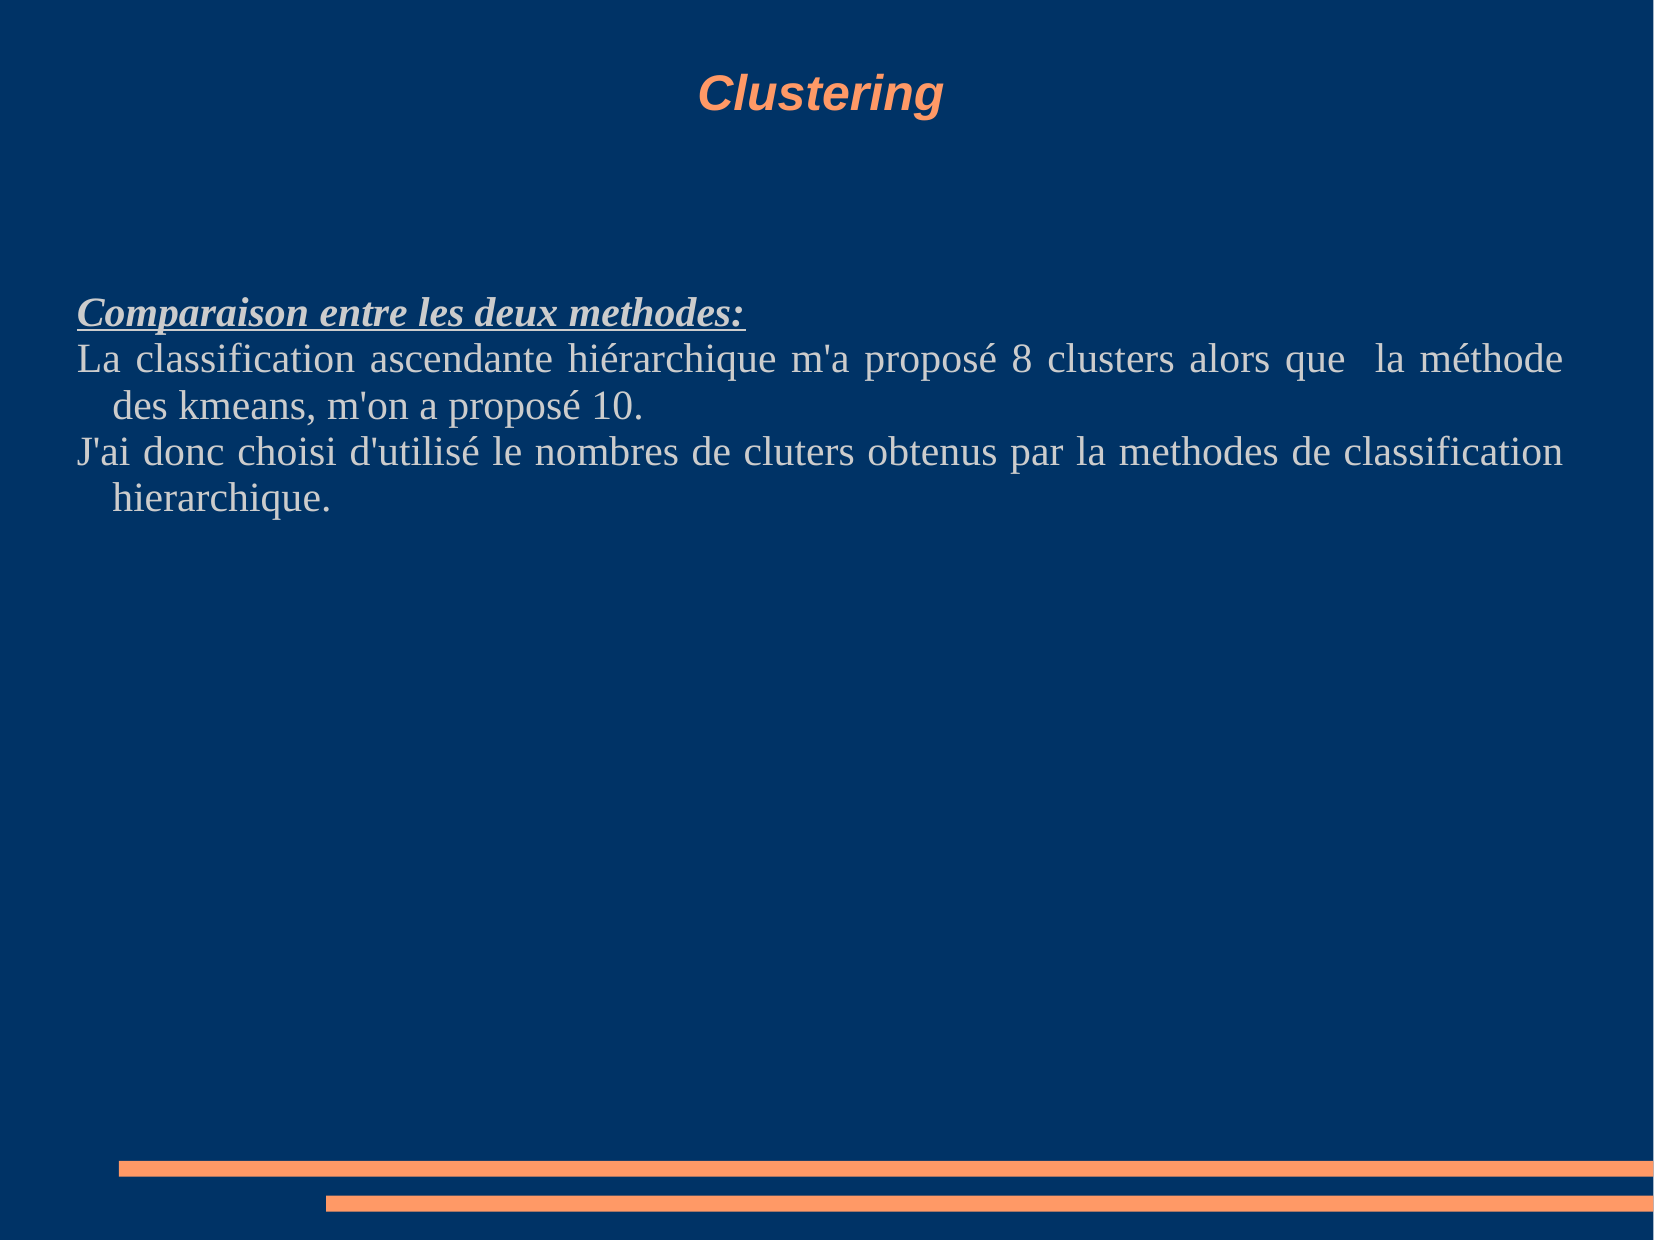

# Clustering
Comparaison entre les deux methodes:
La classification ascendante hiérarchique m'a proposé 8 clusters alors que la méthode des kmeans, m'on a proposé 10.
J'ai donc choisi d'utilisé le nombres de cluters obtenus par la methodes de classification hierarchique.